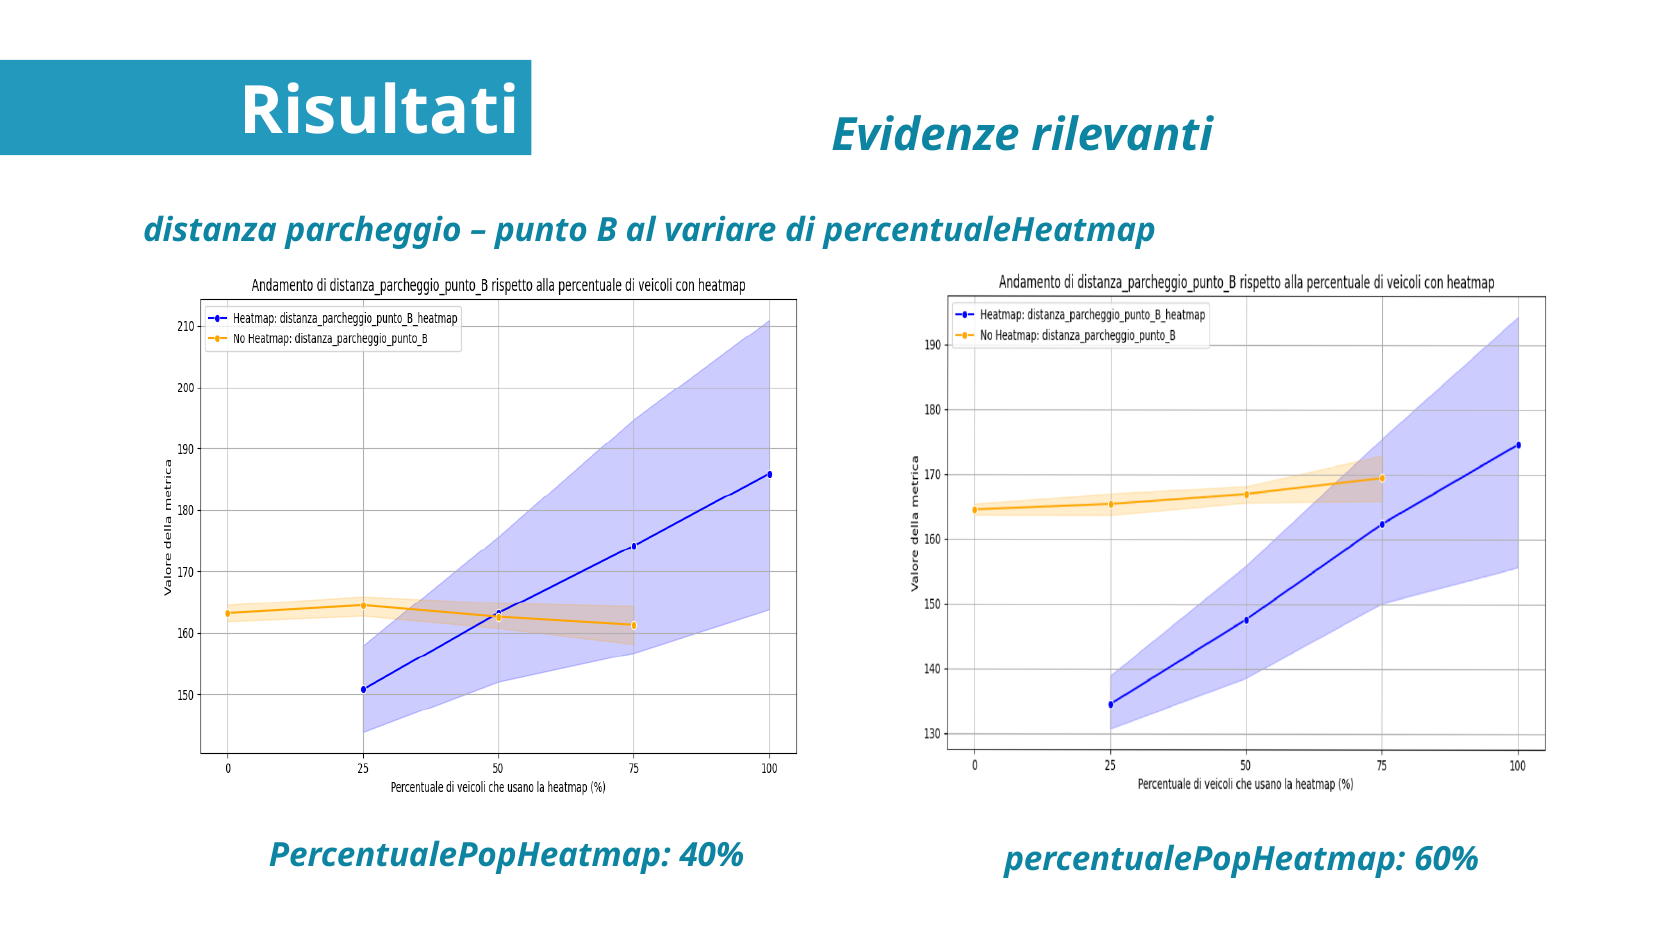

# Risultati
Evidenze rilevanti
distanza parcheggio – punto B al variare di percentualeHeatmap
PercentualePopHeatmap: 40%
percentualePopHeatmap: 60%